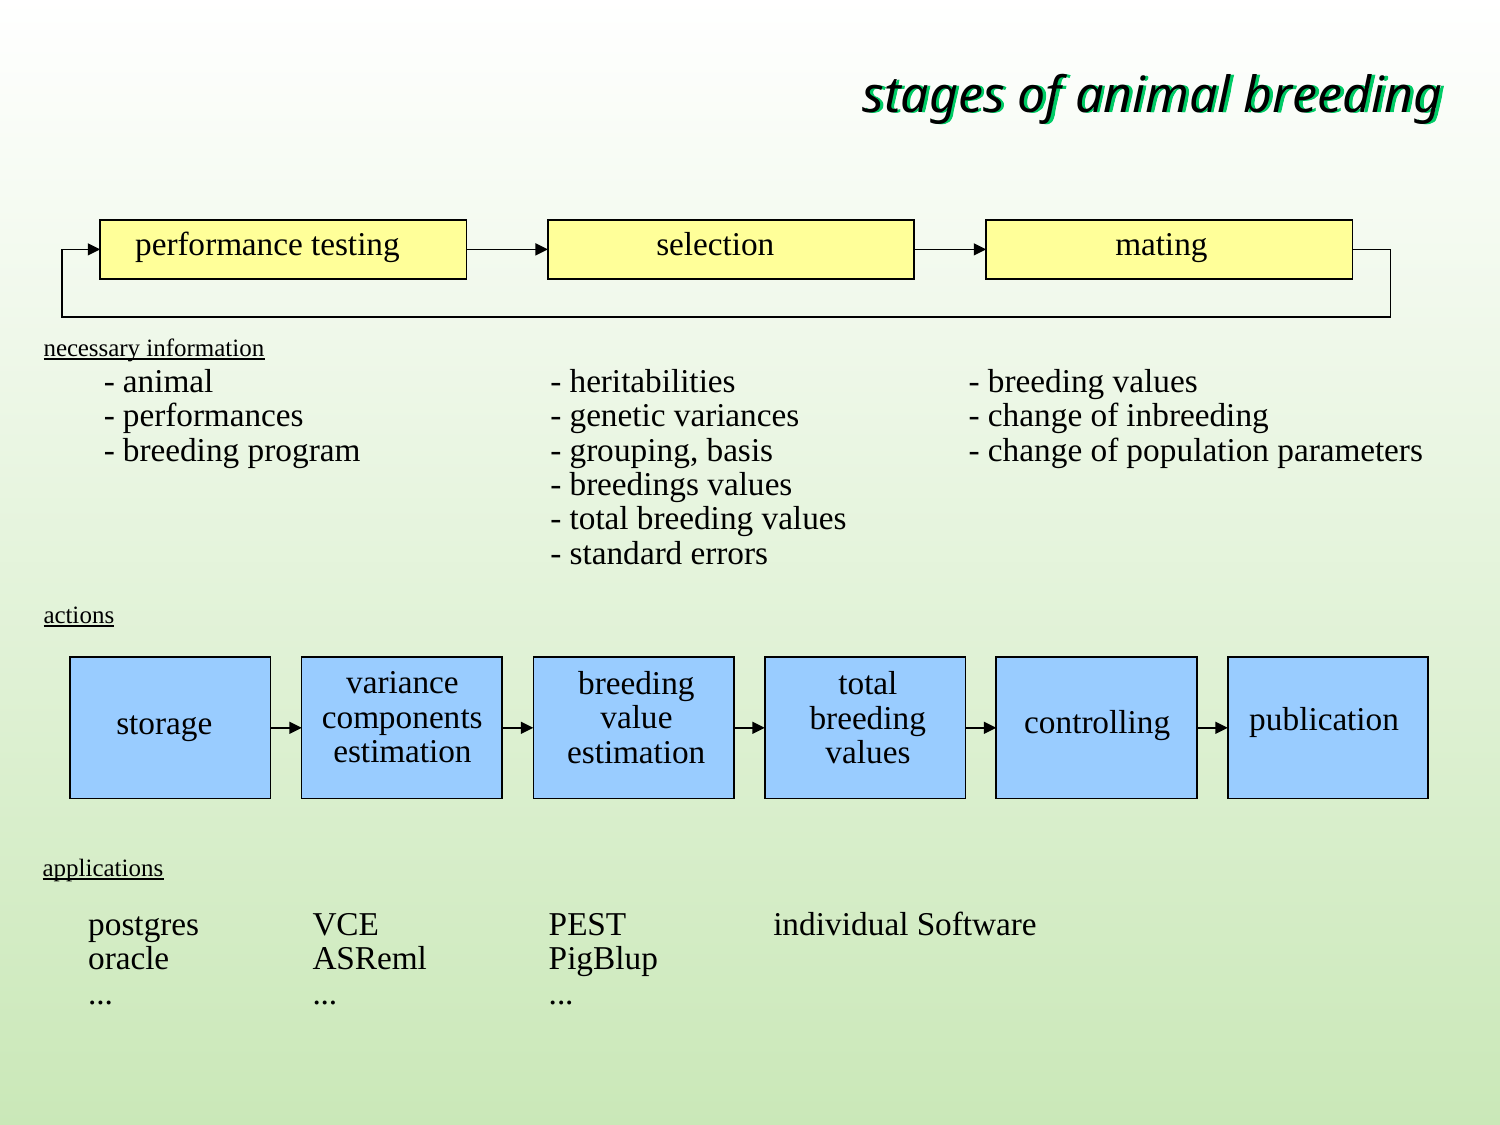

# stages of animal breeding
performance testing
selection
mating
necessary information
- animal
- performances
- breeding program
- heritabilities
- genetic variances
- grouping, basis
- breedings values
- total breeding values
- standard errors
- breeding values
- change of inbreeding
- change of population parameters
actions
variance
components
estimation
breeding
value
estimation
total
breeding
values
publication
controlling
storage
applications
postgres
oracle
...
VCE
ASReml
...
PEST
PigBlup
...
individual Software